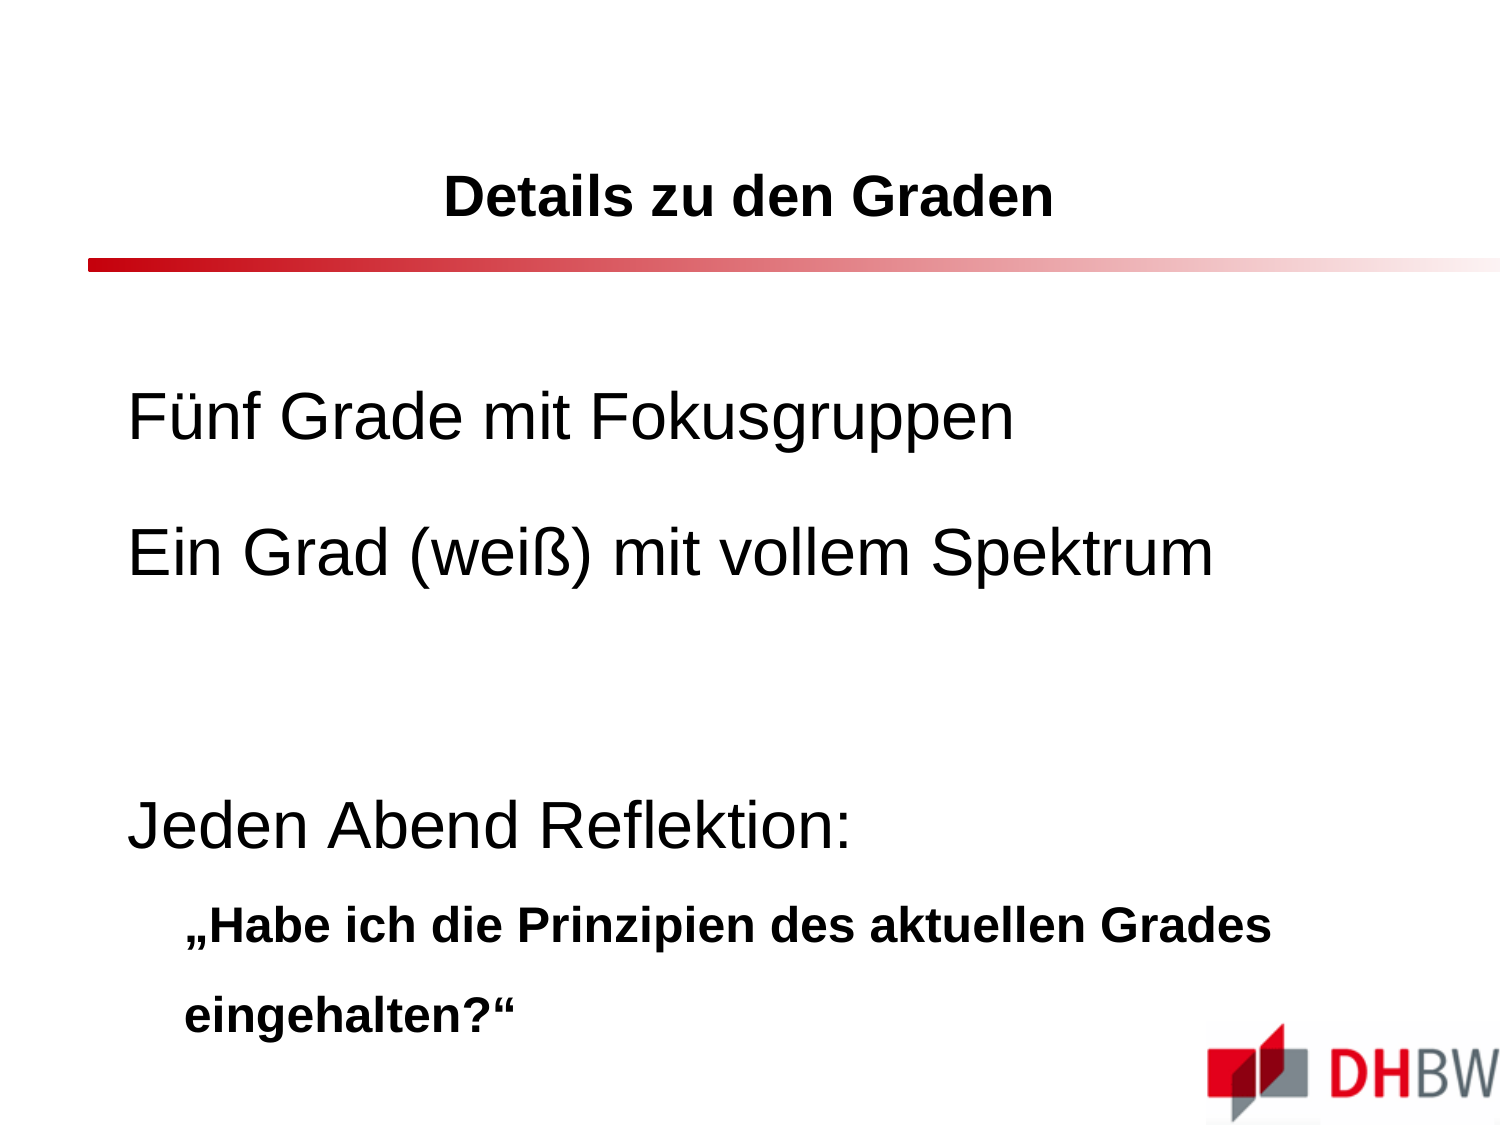

# Details zu den Graden
Fünf Grade mit Fokusgruppen
Ein Grad (weiß) mit vollem Spektrum
Jeden Abend Reflektion:
„Habe ich die Prinzipien des aktuellen Grades eingehalten?“